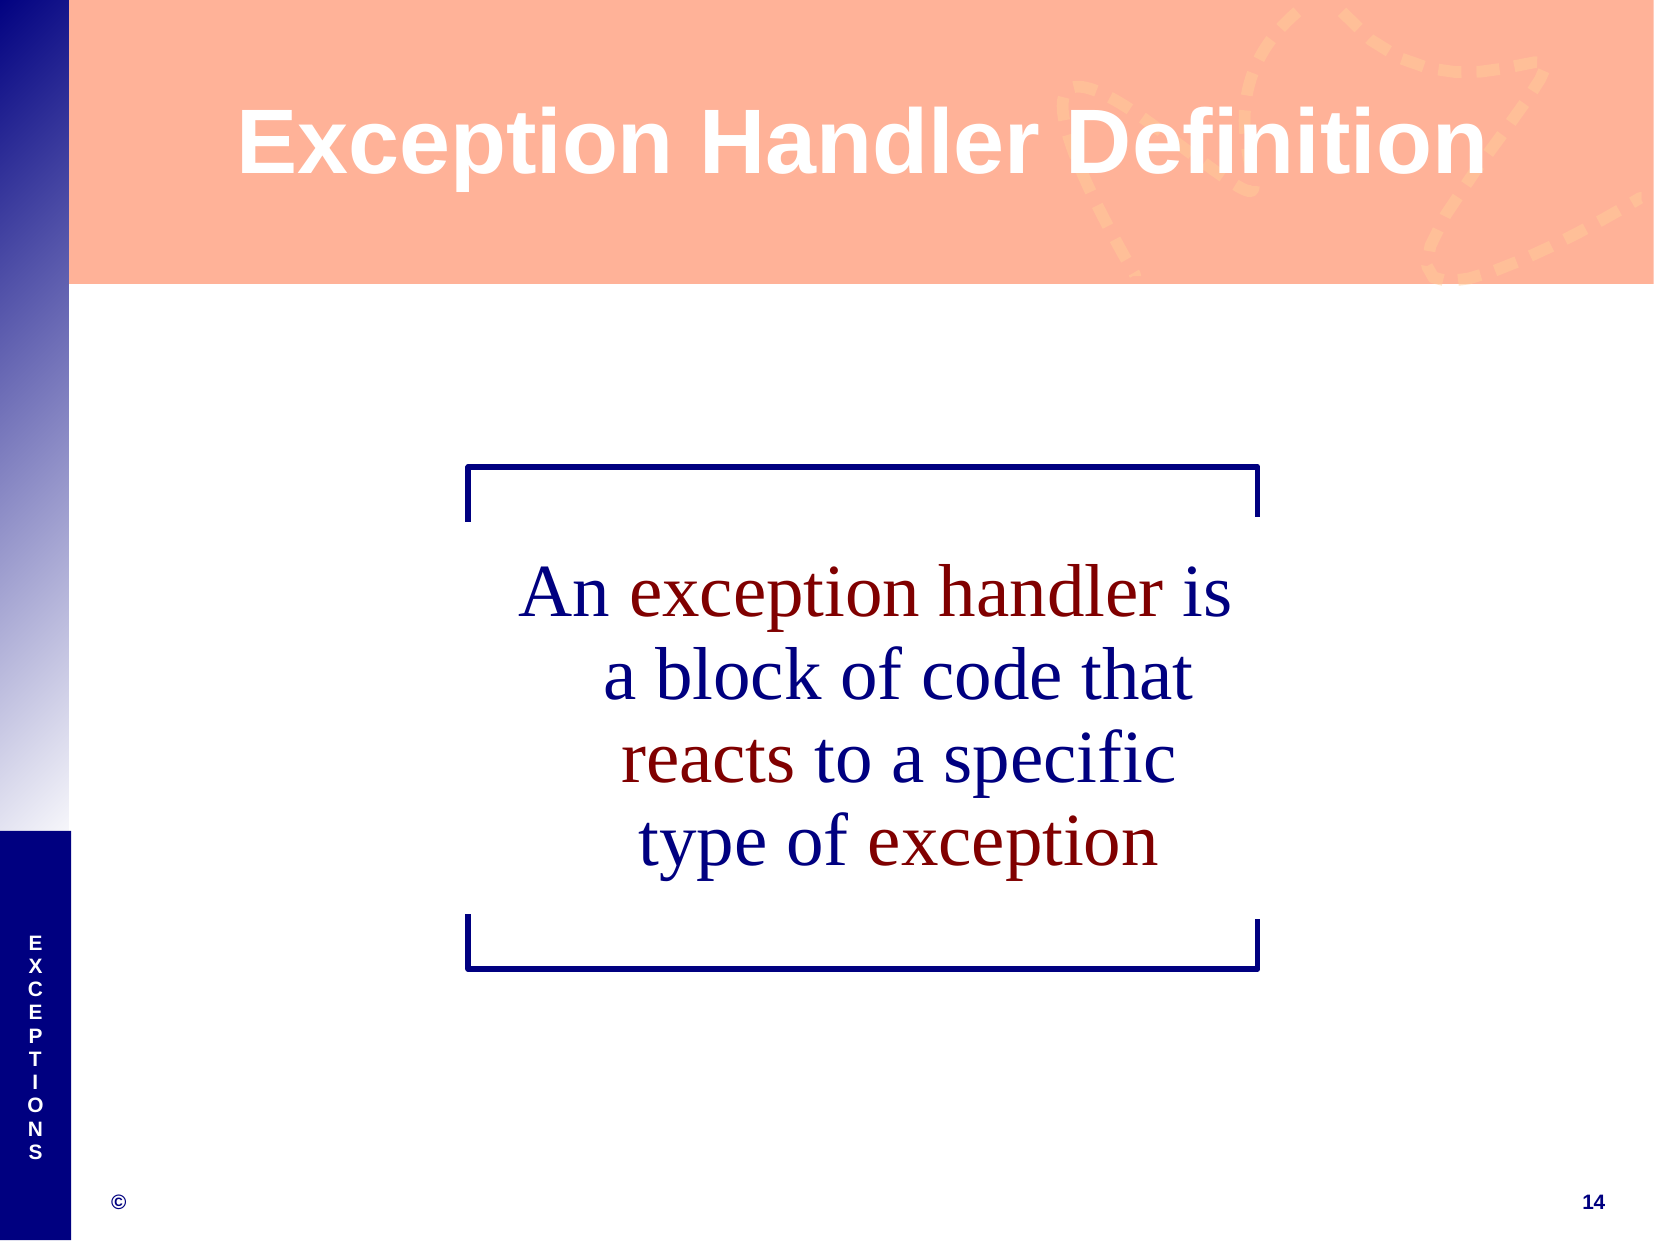

# Exception Handler Definition
An exception handler is a block of code that reacts to a specific type of exception
E
X
C
E
P
T
I
O
N
S